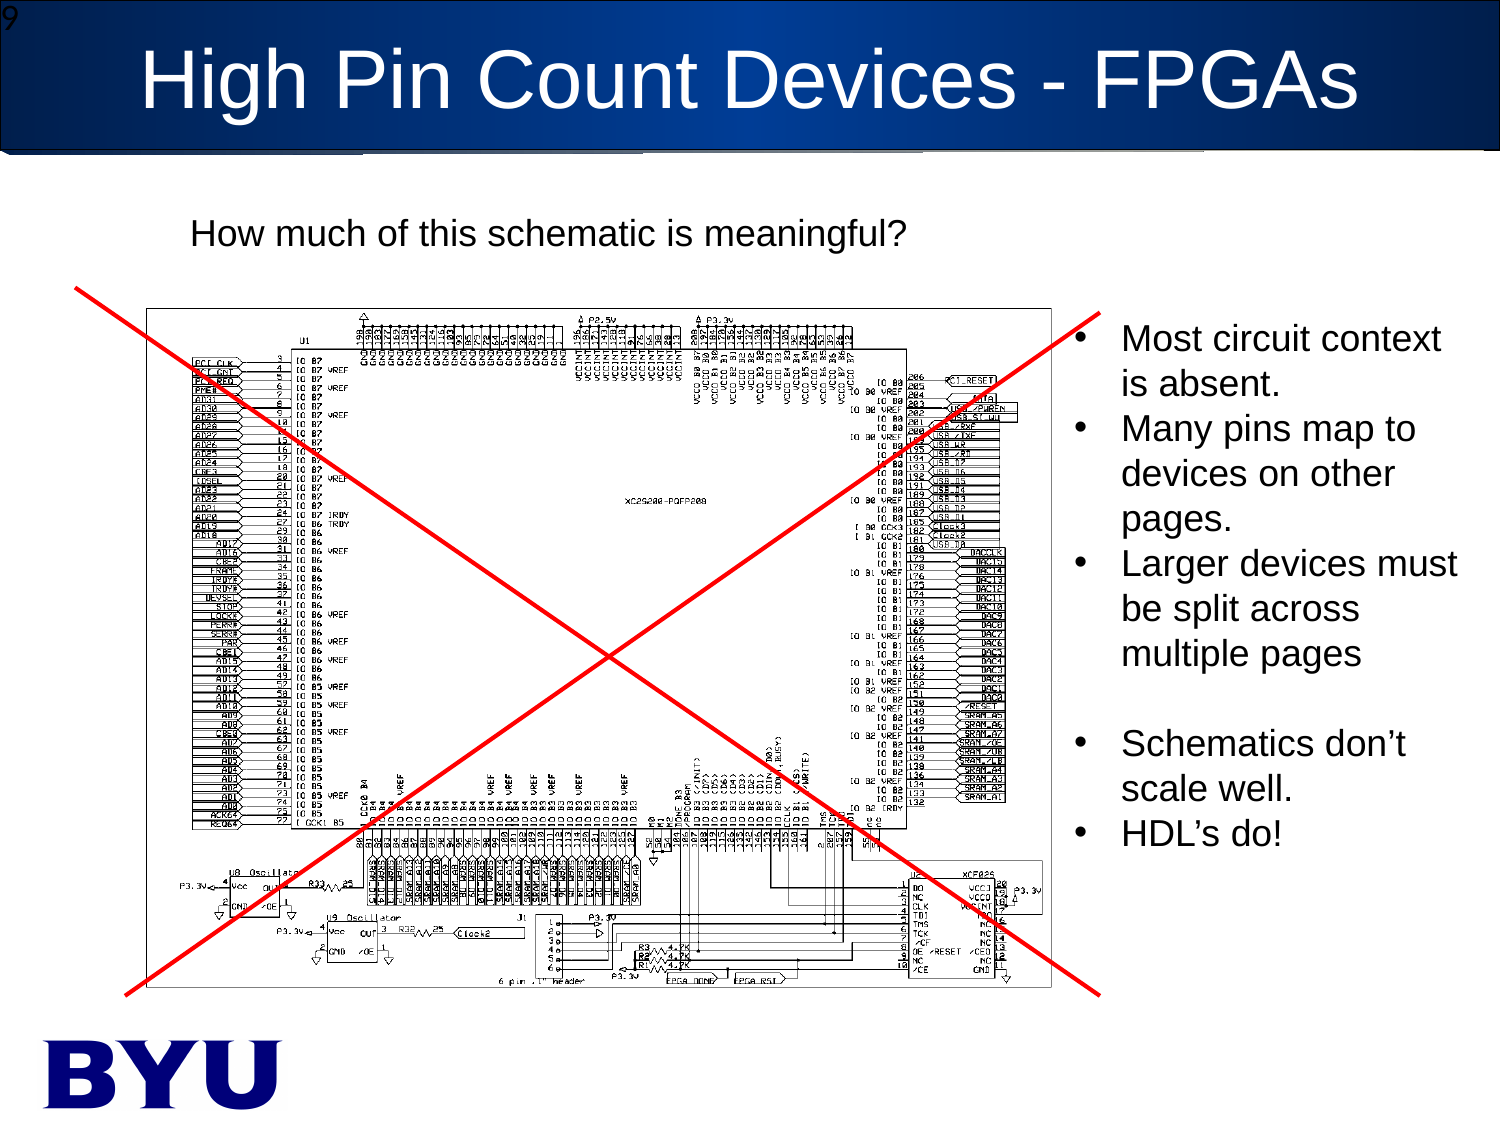

# High Pin Count Devices - FPGAs
How much of this schematic is meaningful?
Most circuit context is absent.
Many pins map to devices on other pages.
Larger devices must
be split across multiple pages
Schematics don’t scale well.
HDL’s do!